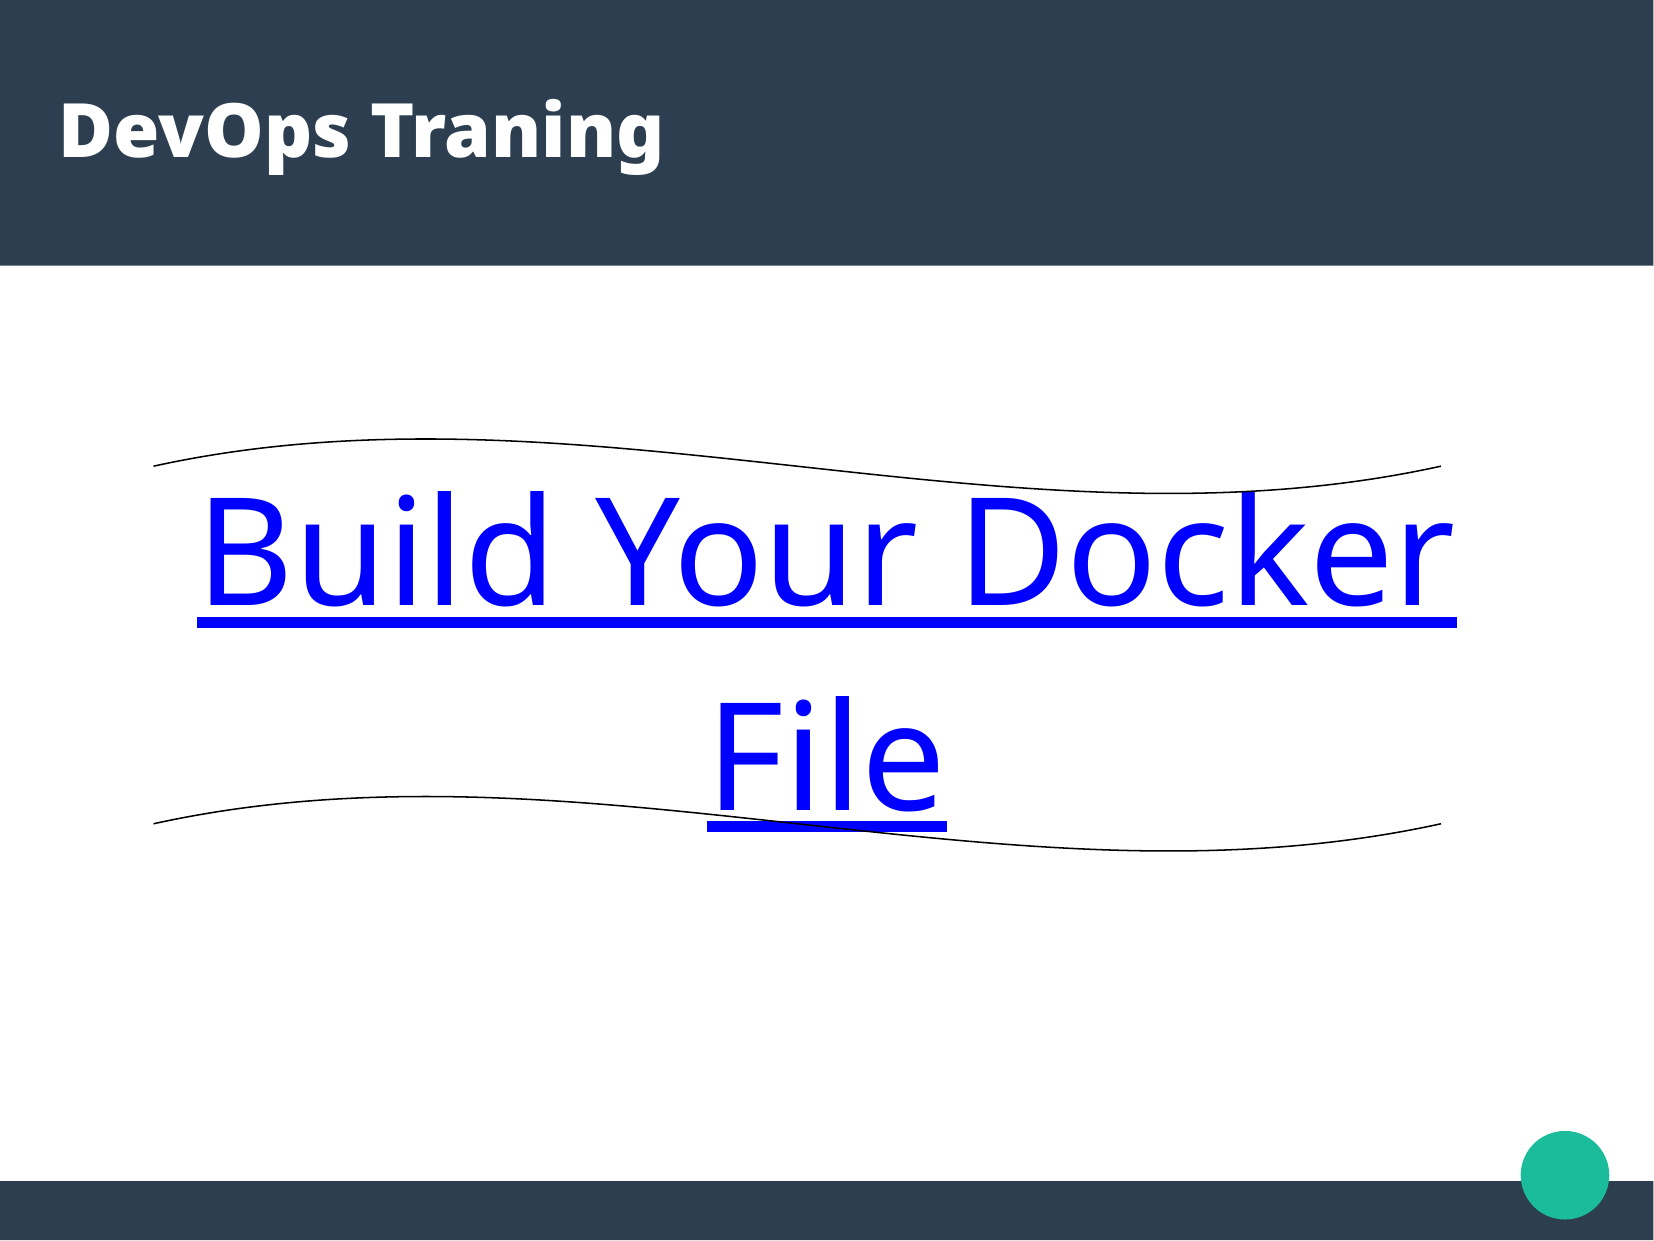

# DevOps Traning
Build Your Docker File